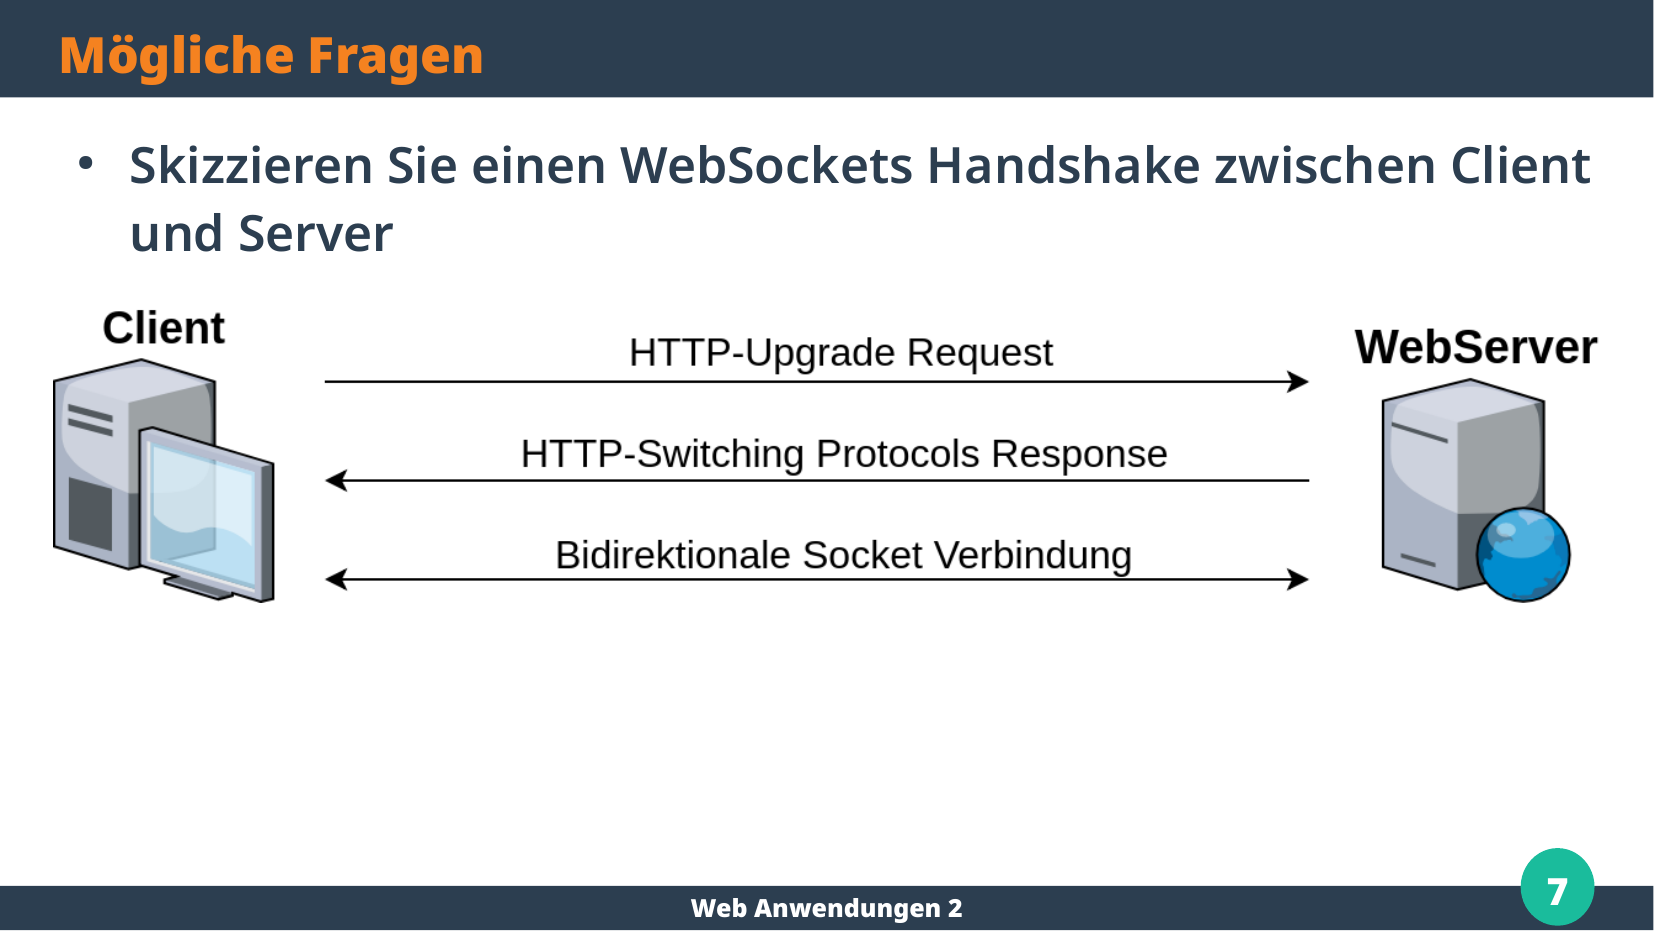

# Mögliche Fragen
Skizzieren Sie einen WebSockets Handshake zwischen Client und Server
7